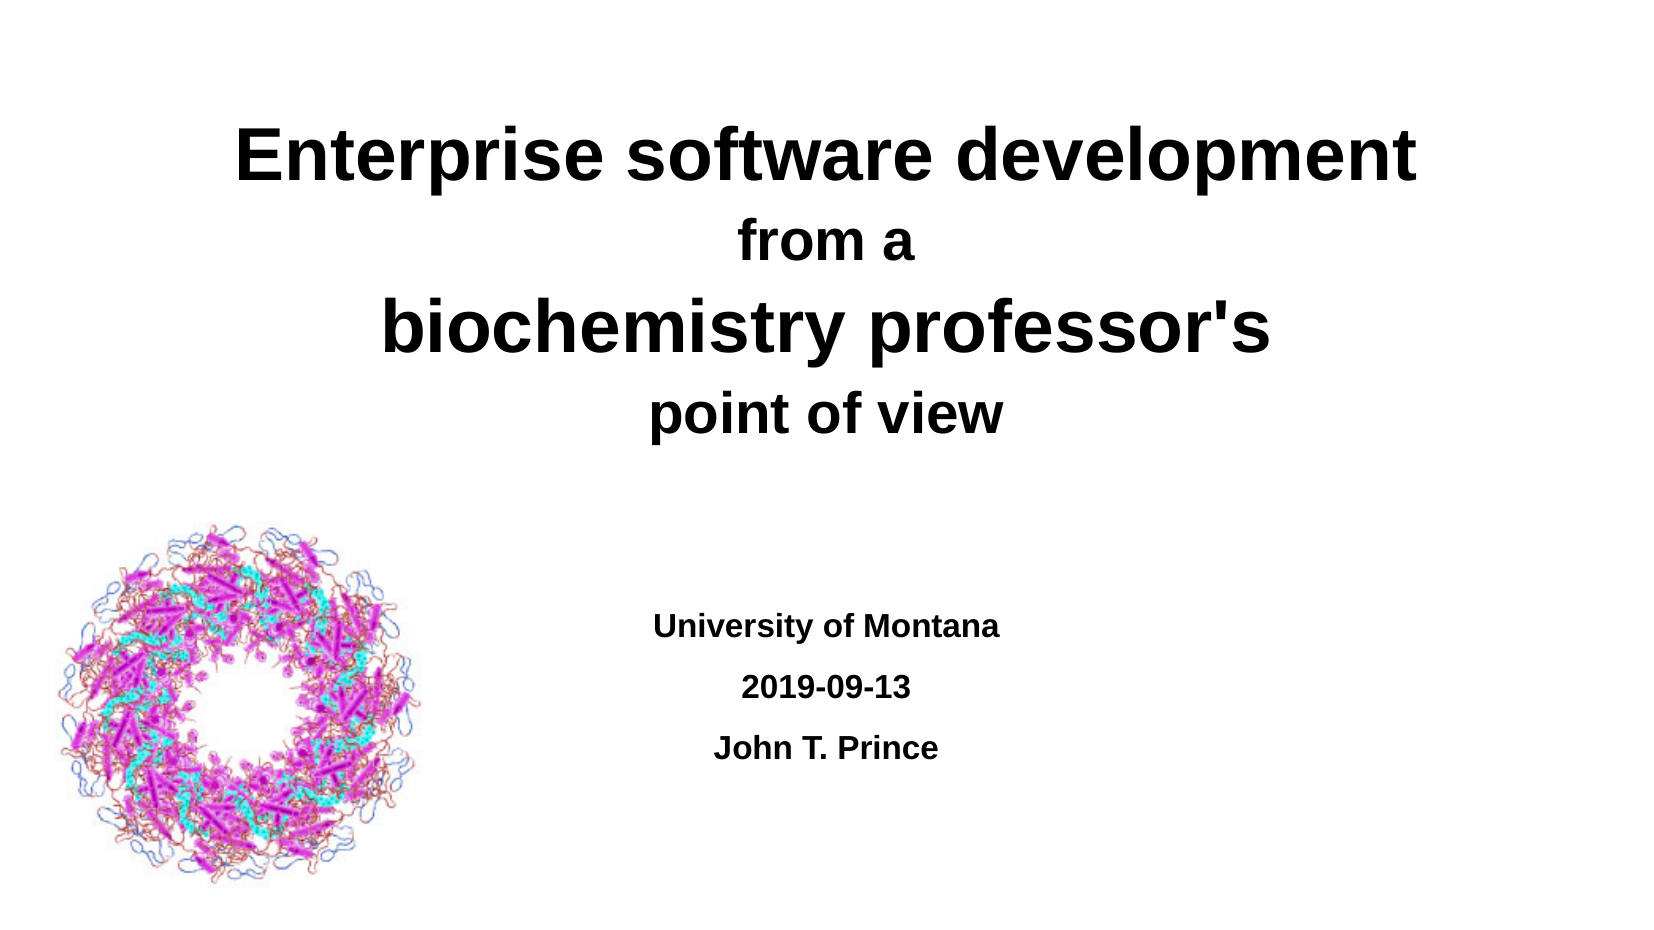

# Enterprise software development
from a
biochemistry professor's
point of view
University of Montana
2019-09-13
John T. Prince